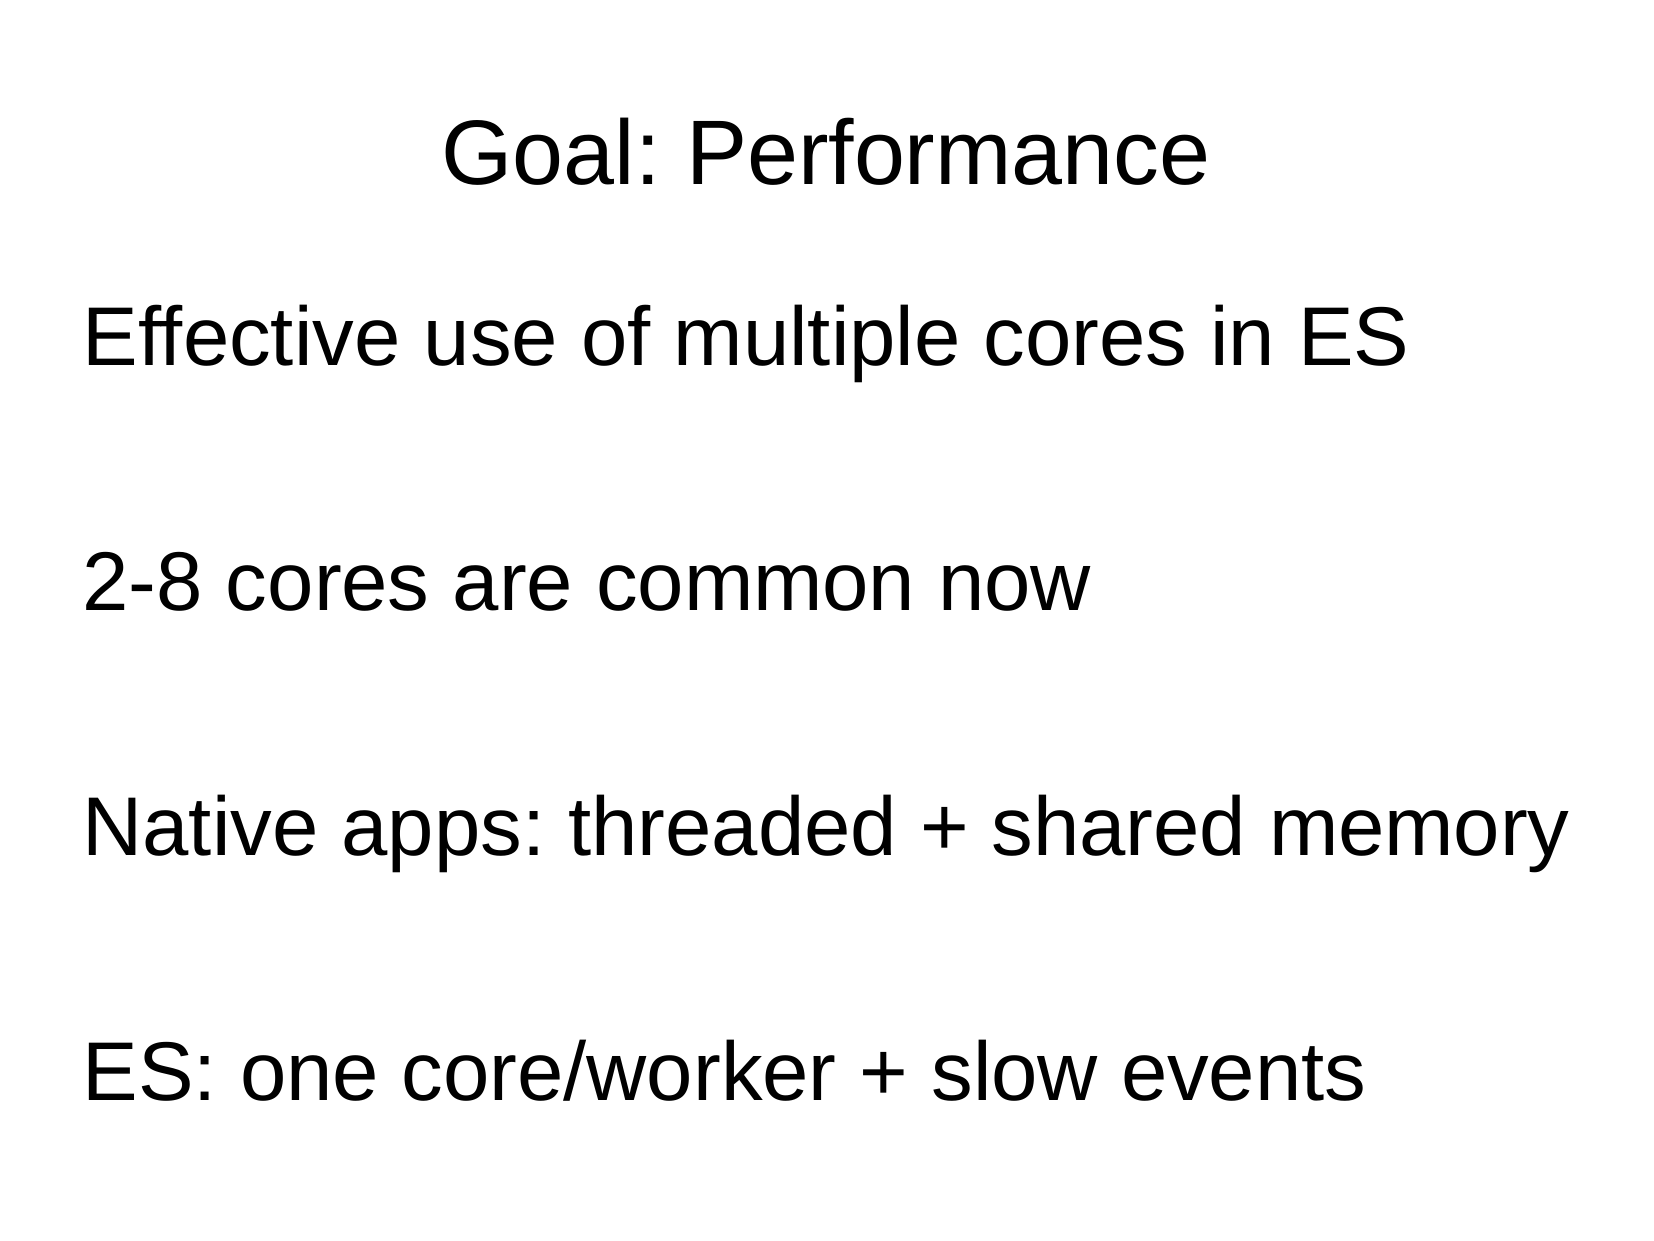

# Goal: Performance
Effective use of multiple cores in ES
2-8 cores are common now
Native apps: threaded + shared memory
ES: one core/worker + slow events